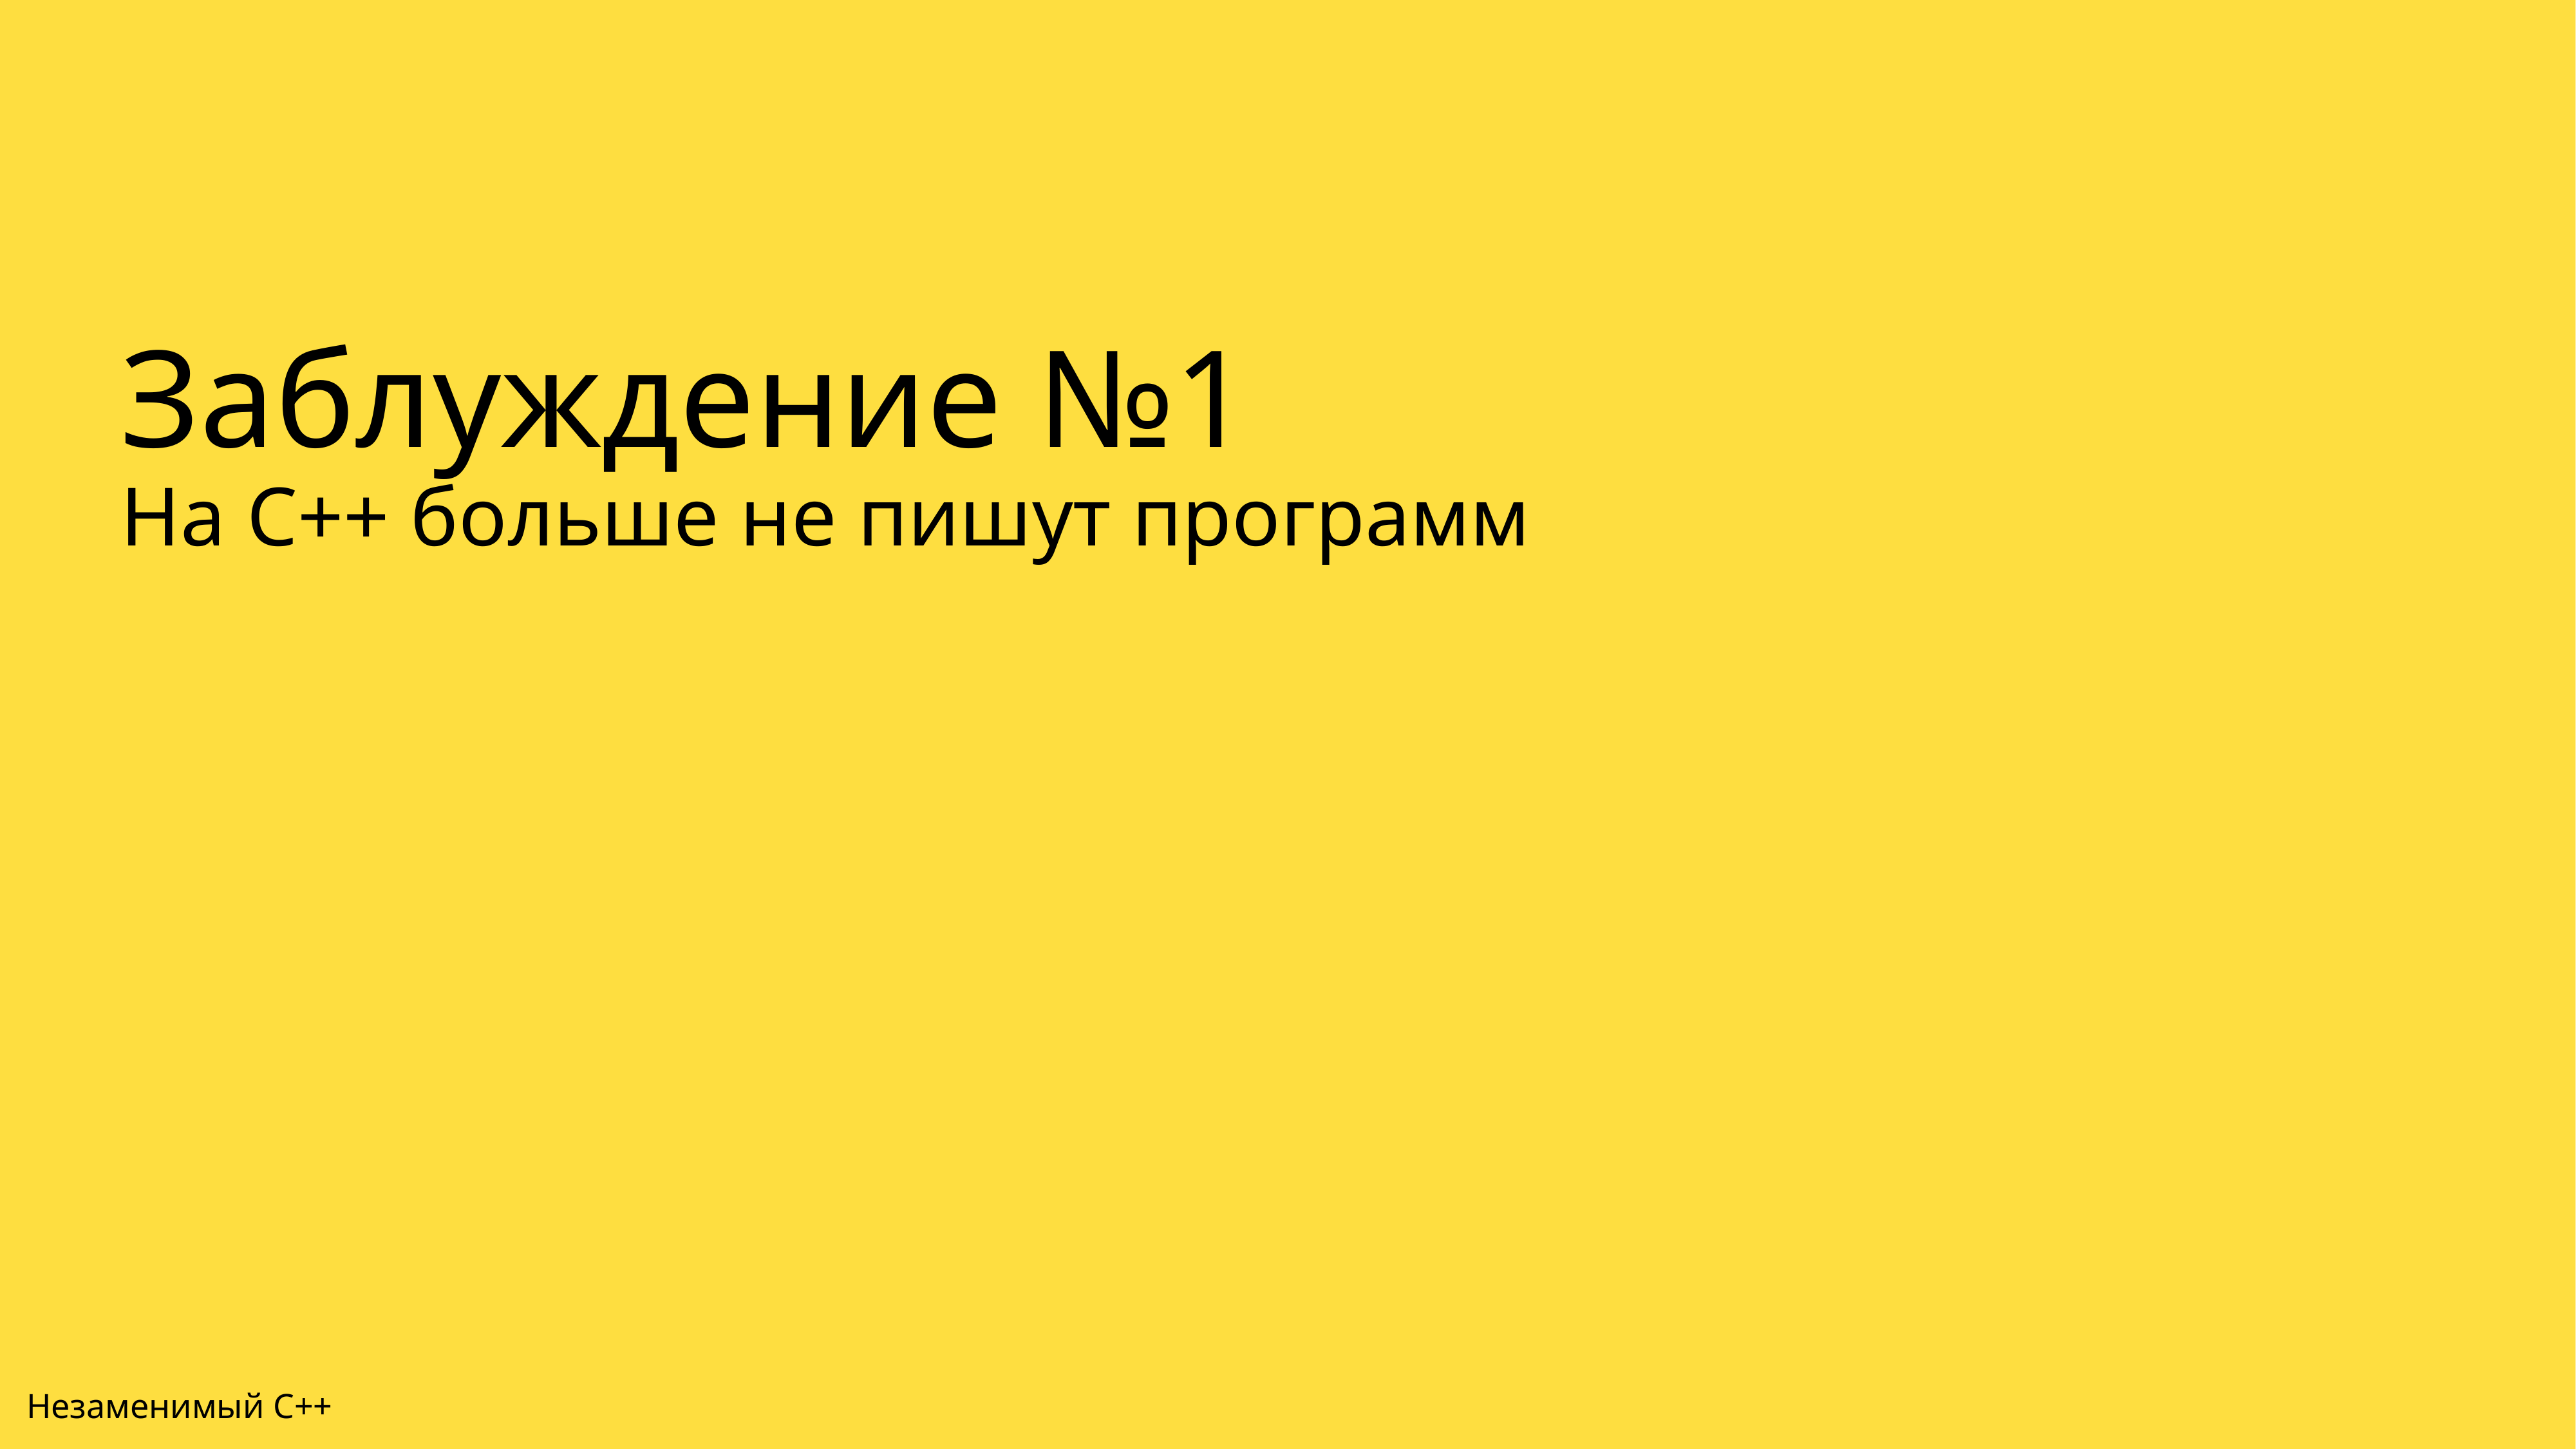

# Заблуждение №1 На C++ больше не пишут программ
Незаменимый C++